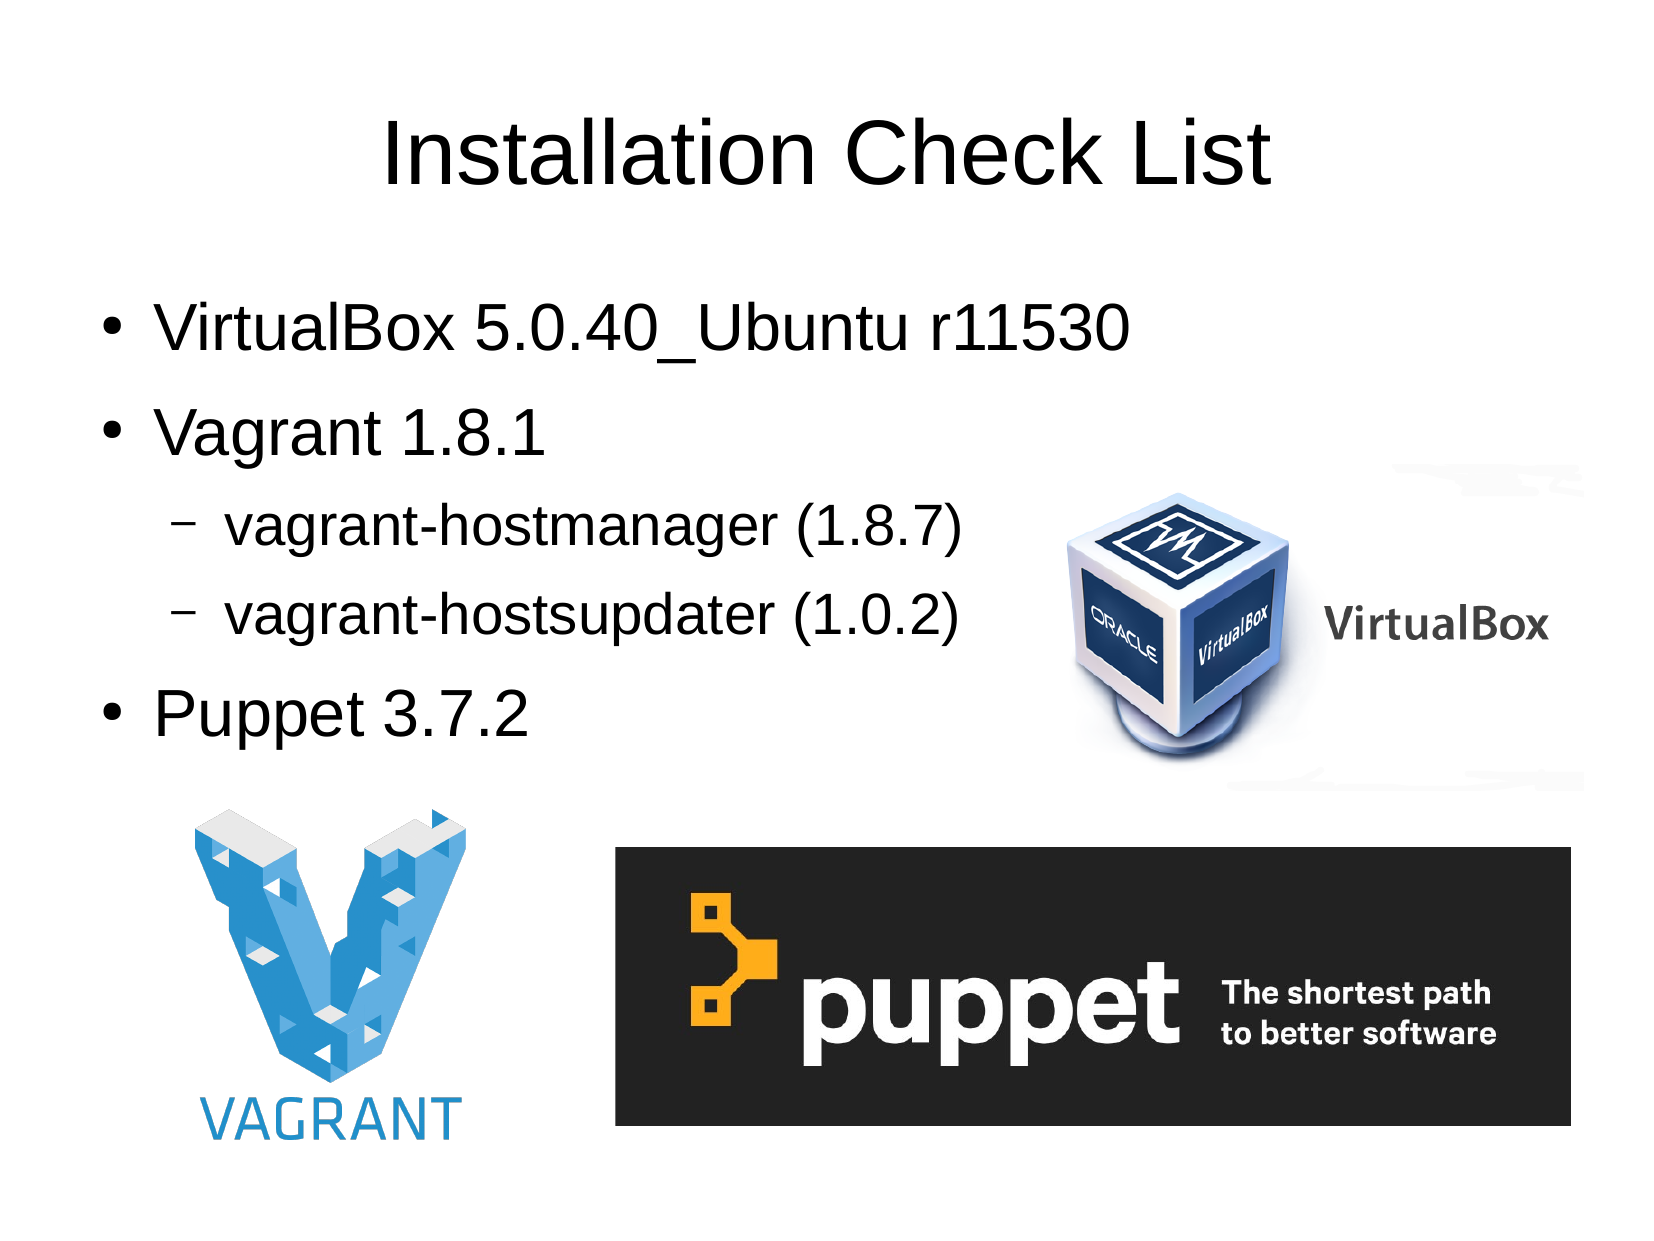

# Installation Check List
VirtualBox 5.0.40_Ubuntu r11530
Vagrant 1.8.1
vagrant-hostmanager (1.8.7)
vagrant-hostsupdater (1.0.2)
Puppet 3.7.2